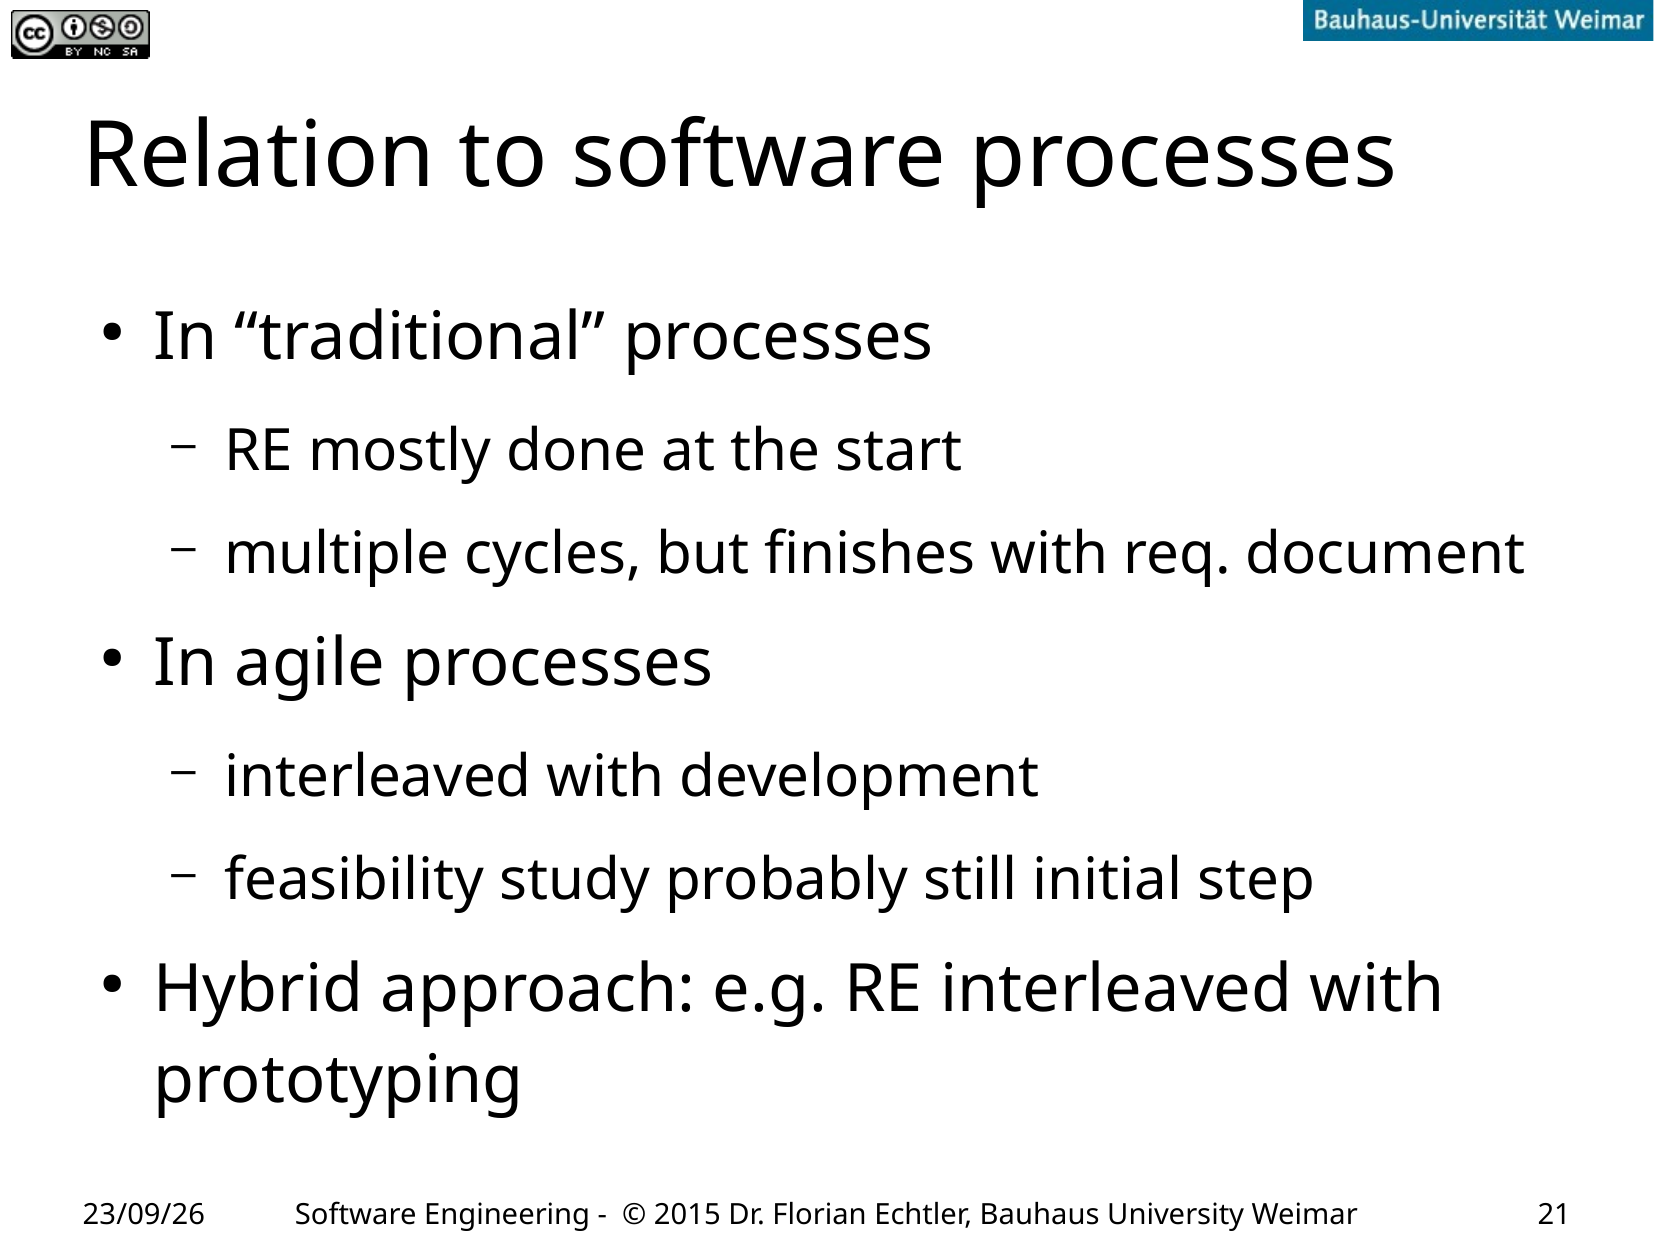

# Relation to software processes
In “traditional” processes
RE mostly done at the start
multiple cycles, but finishes with req. document
In agile processes
interleaved with development
feasibility study probably still initial step
Hybrid approach: e.g. RE interleaved with prototyping
Software Engineering - © 2015 Dr. Florian Echtler, Bauhaus University Weimar
21